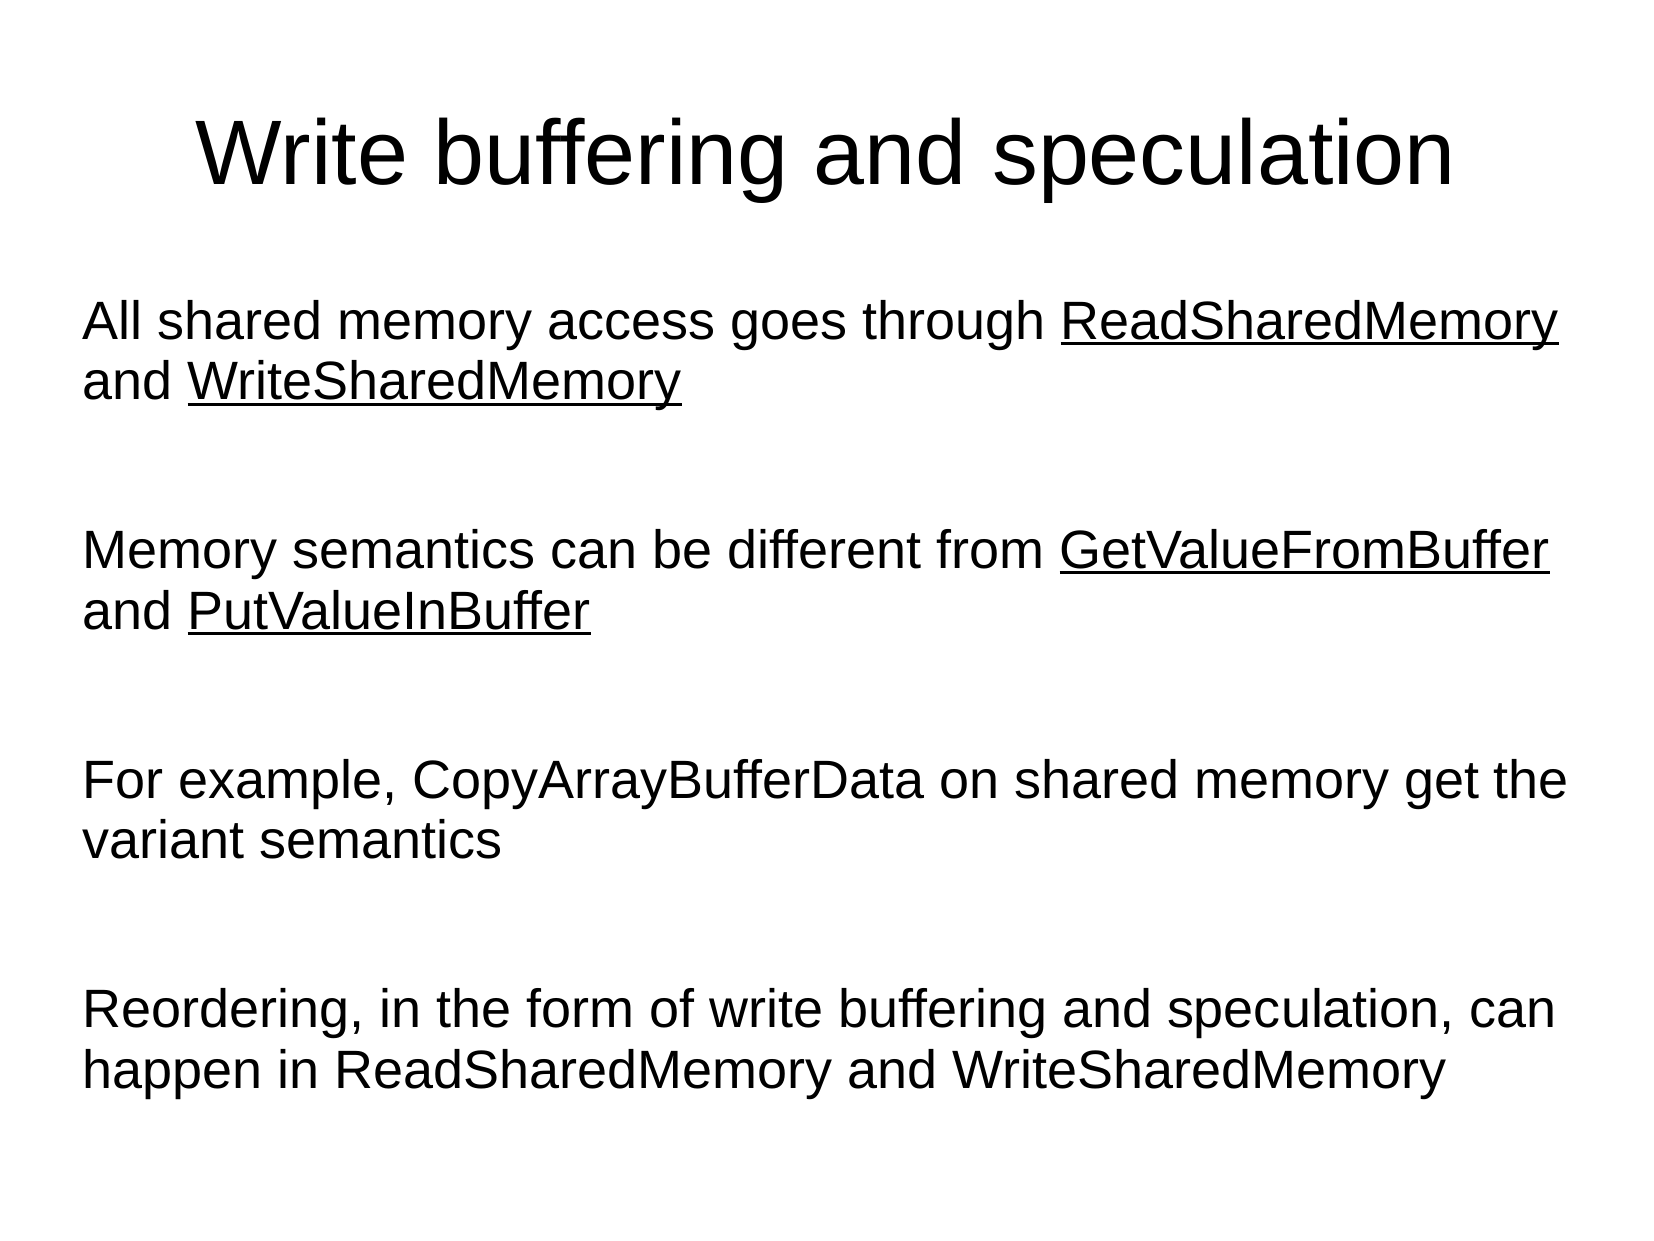

# Write buffering and speculation
All shared memory access goes through ReadSharedMemory and WriteSharedMemory
Memory semantics can be different from GetValueFromBuffer and PutValueInBuffer
For example, CopyArrayBufferData on shared memory get the variant semantics
Reordering, in the form of write buffering and speculation, can happen in ReadSharedMemory and WriteSharedMemory